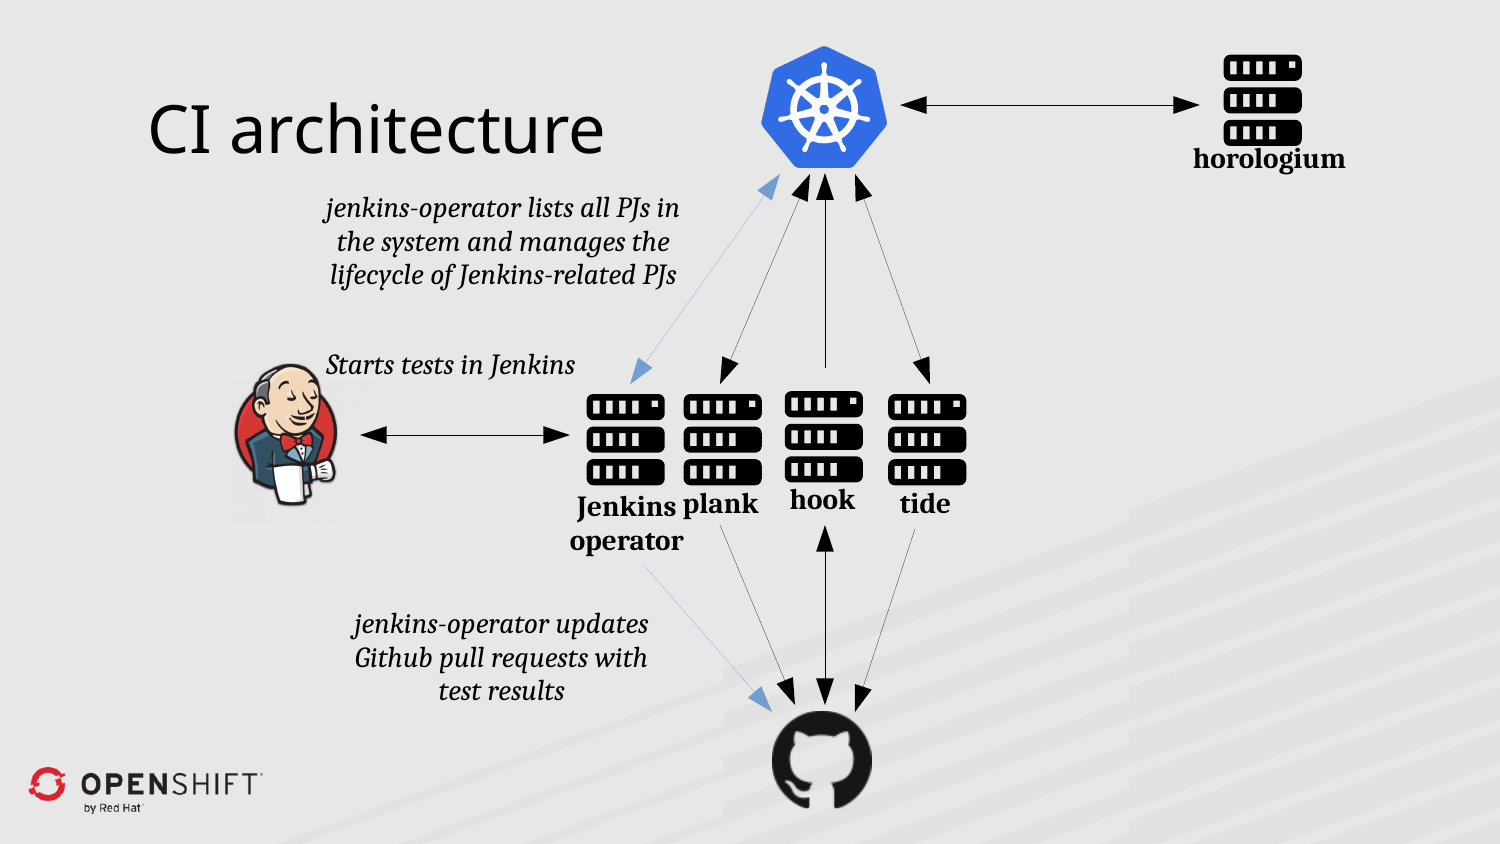

CI architecture
horologium
jenkins-operator lists all PJs in
the system and manages the
lifecycle of Jenkins-related PJs
#
Starts tests in Jenkins
hook
plank
tide
Jenkins
operator
jenkins-operator updates
Github pull requests with
test results